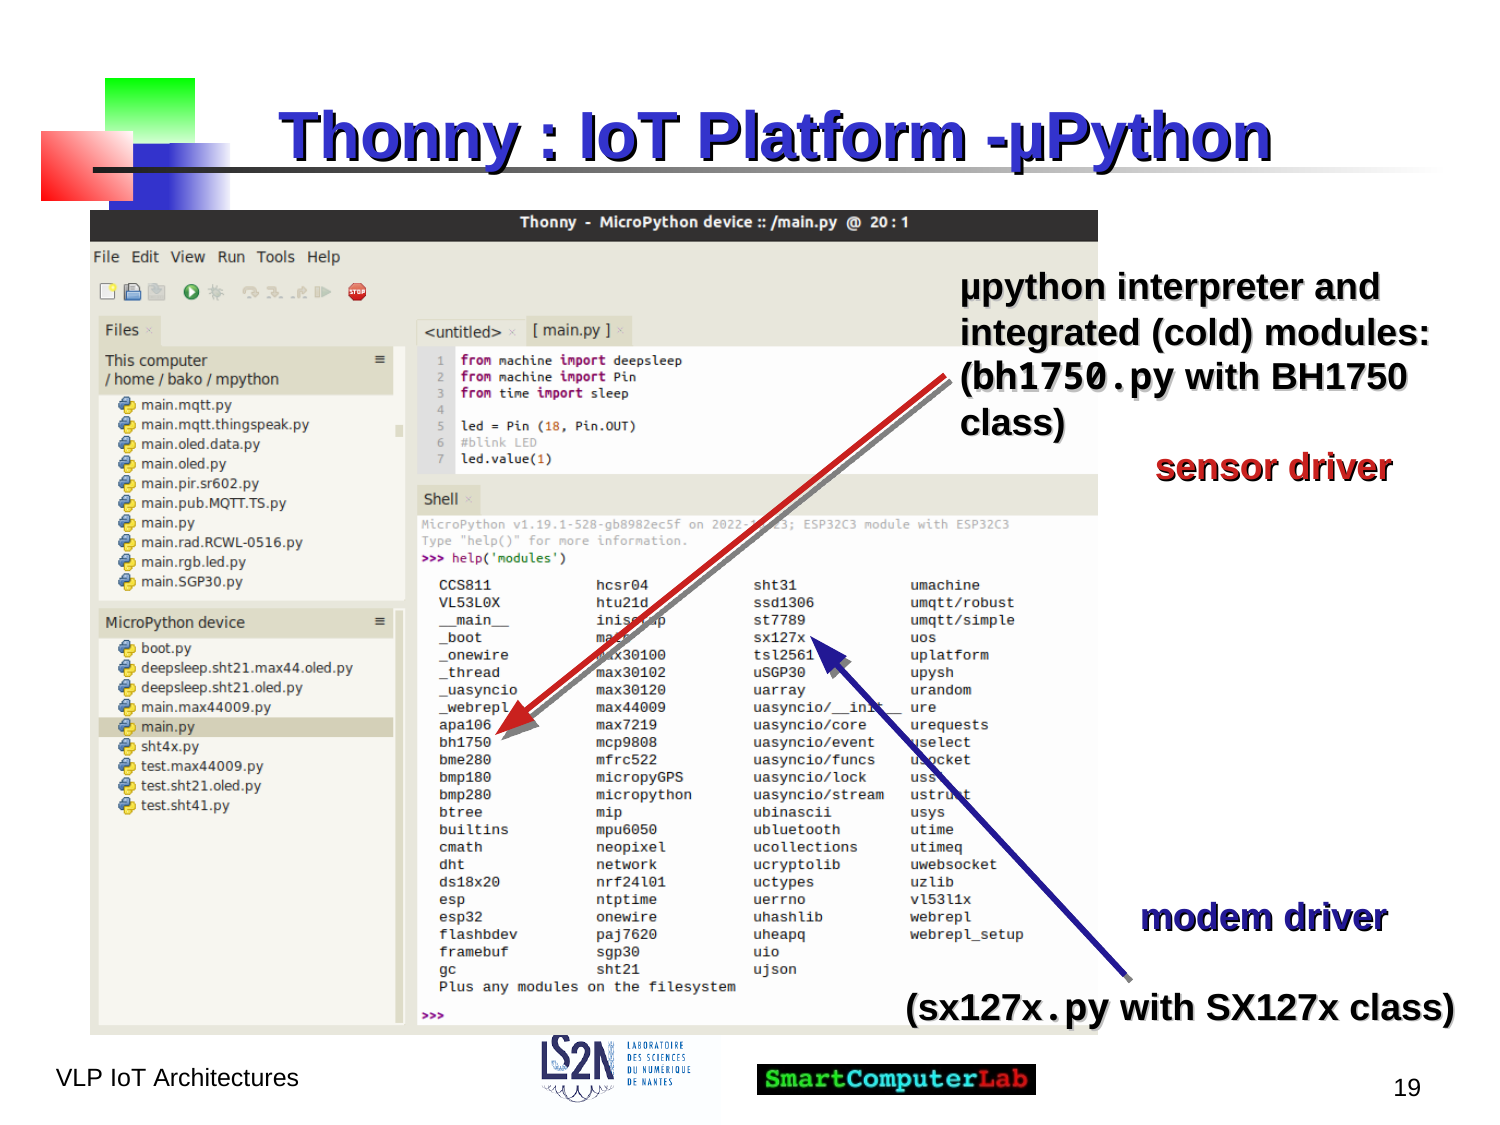

# Thonny : IoT Platform -µPython
µpython interpreter and integrated (cold) modules:
(bh1750.py with BH1750 class)
sensor driver
modem driver
(sx127x.py with SX127x class)
19